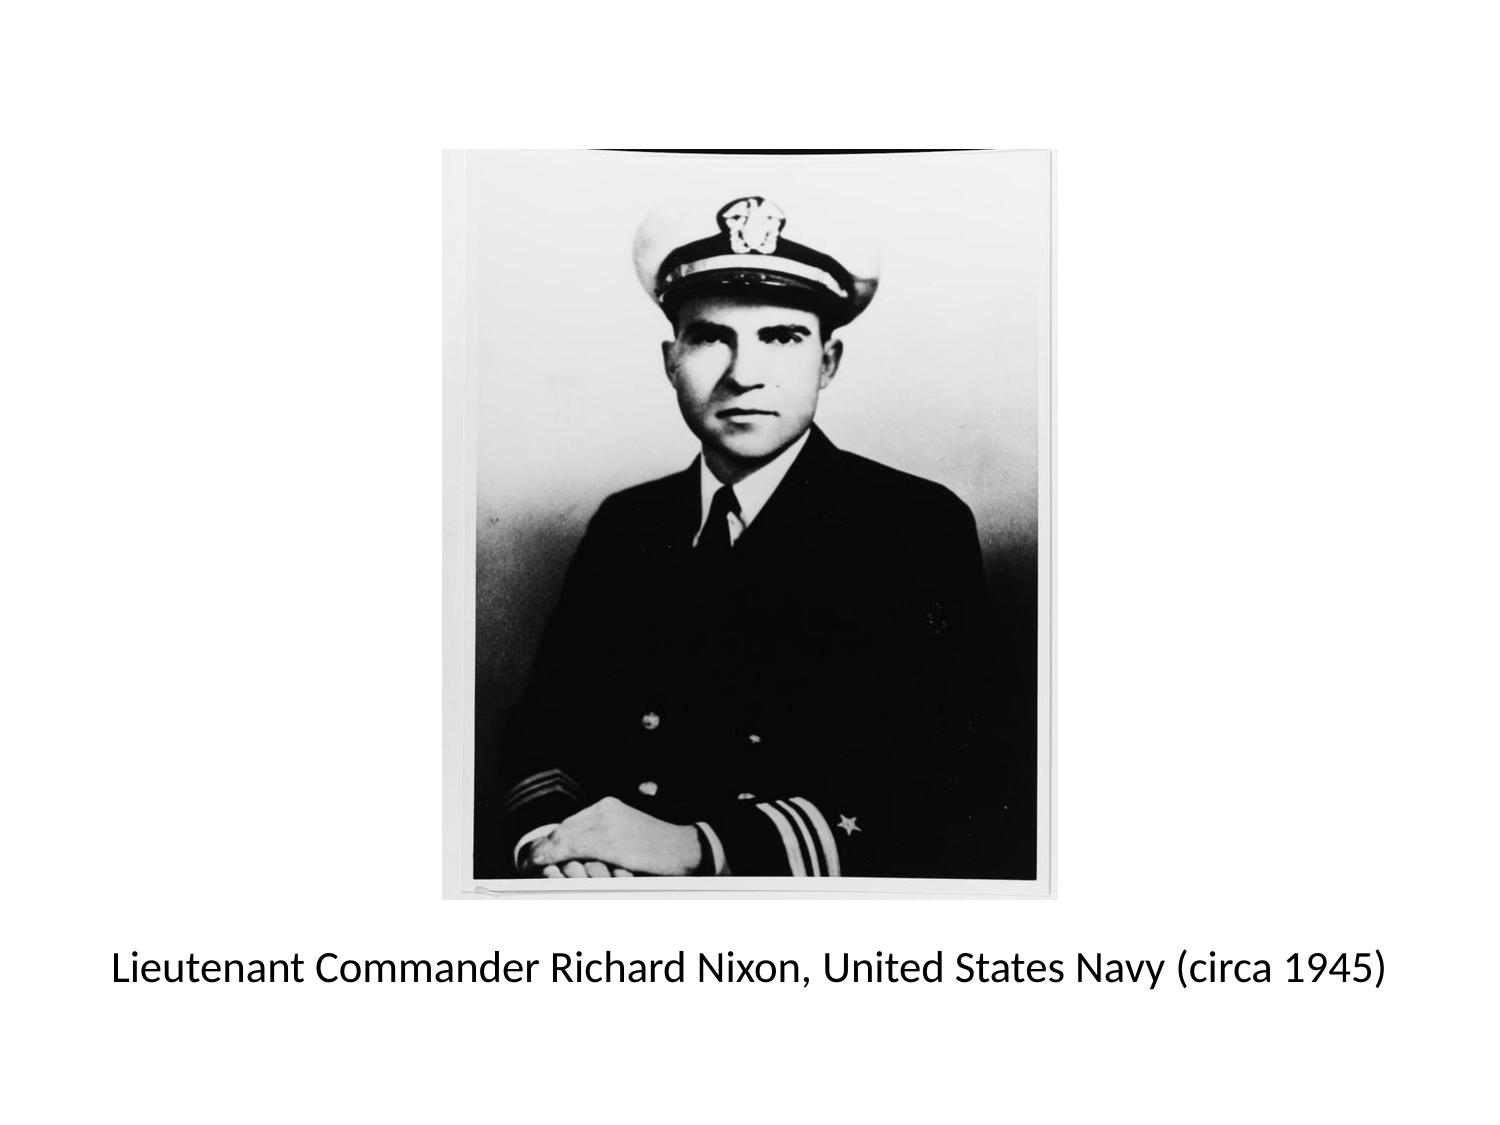

Lieutenant Commander Richard Nixon, United States Navy (circa 1945)